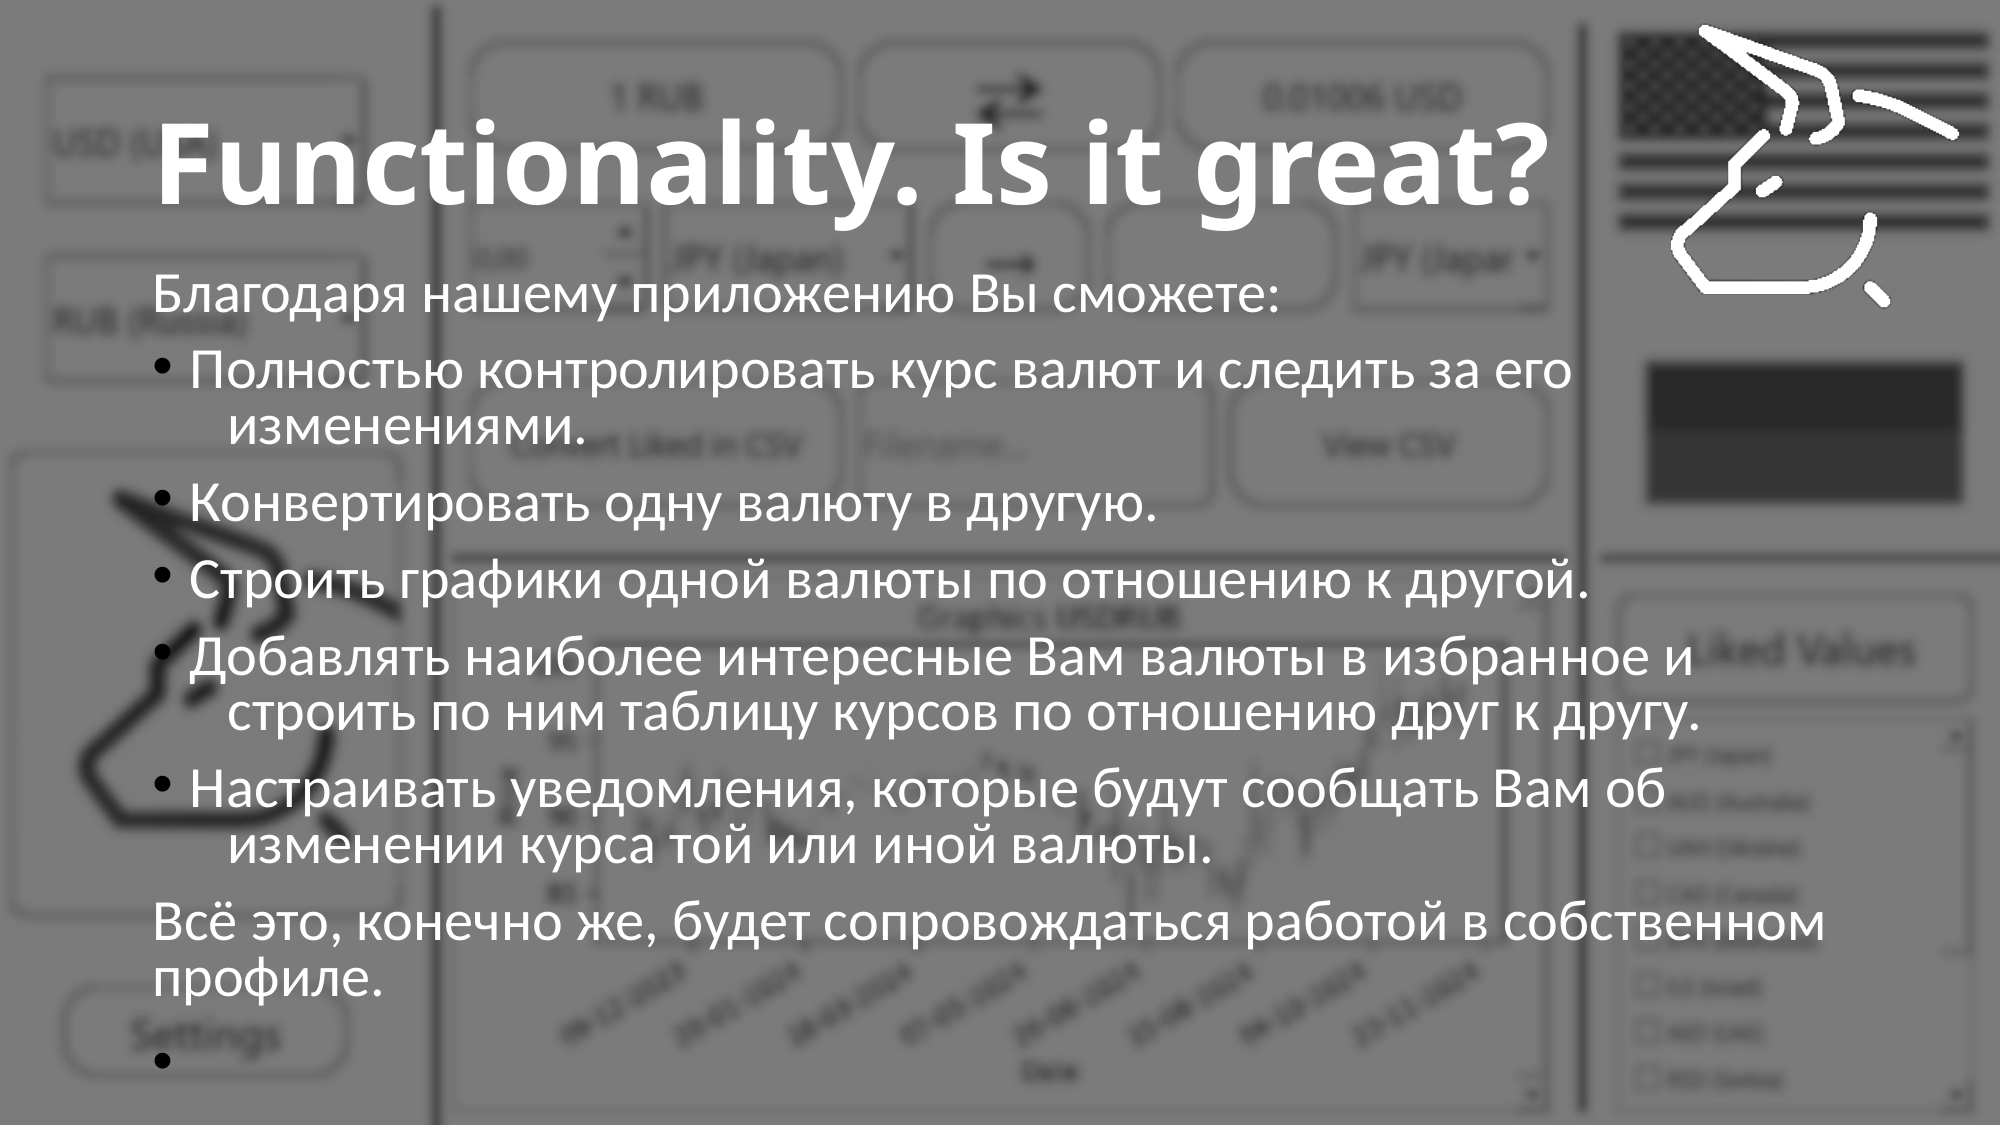

# Functionality. Is it great?
Благодаря нашему приложению Вы сможете:
Полностью контролировать курс валют и следить за его изменениями.
Конвертировать одну валюту в другую.
Строить графики одной валюты по отношению к другой.
Добавлять наиболее интересные Вам валюты в избранное и строить по ним таблицу курсов по отношению друг к другу.
Настраивать уведомления, которые будут сообщать Вам об изменении курса той или иной валюты.
Всё это, конечно же, будет сопровождаться работой в собственном профиле.